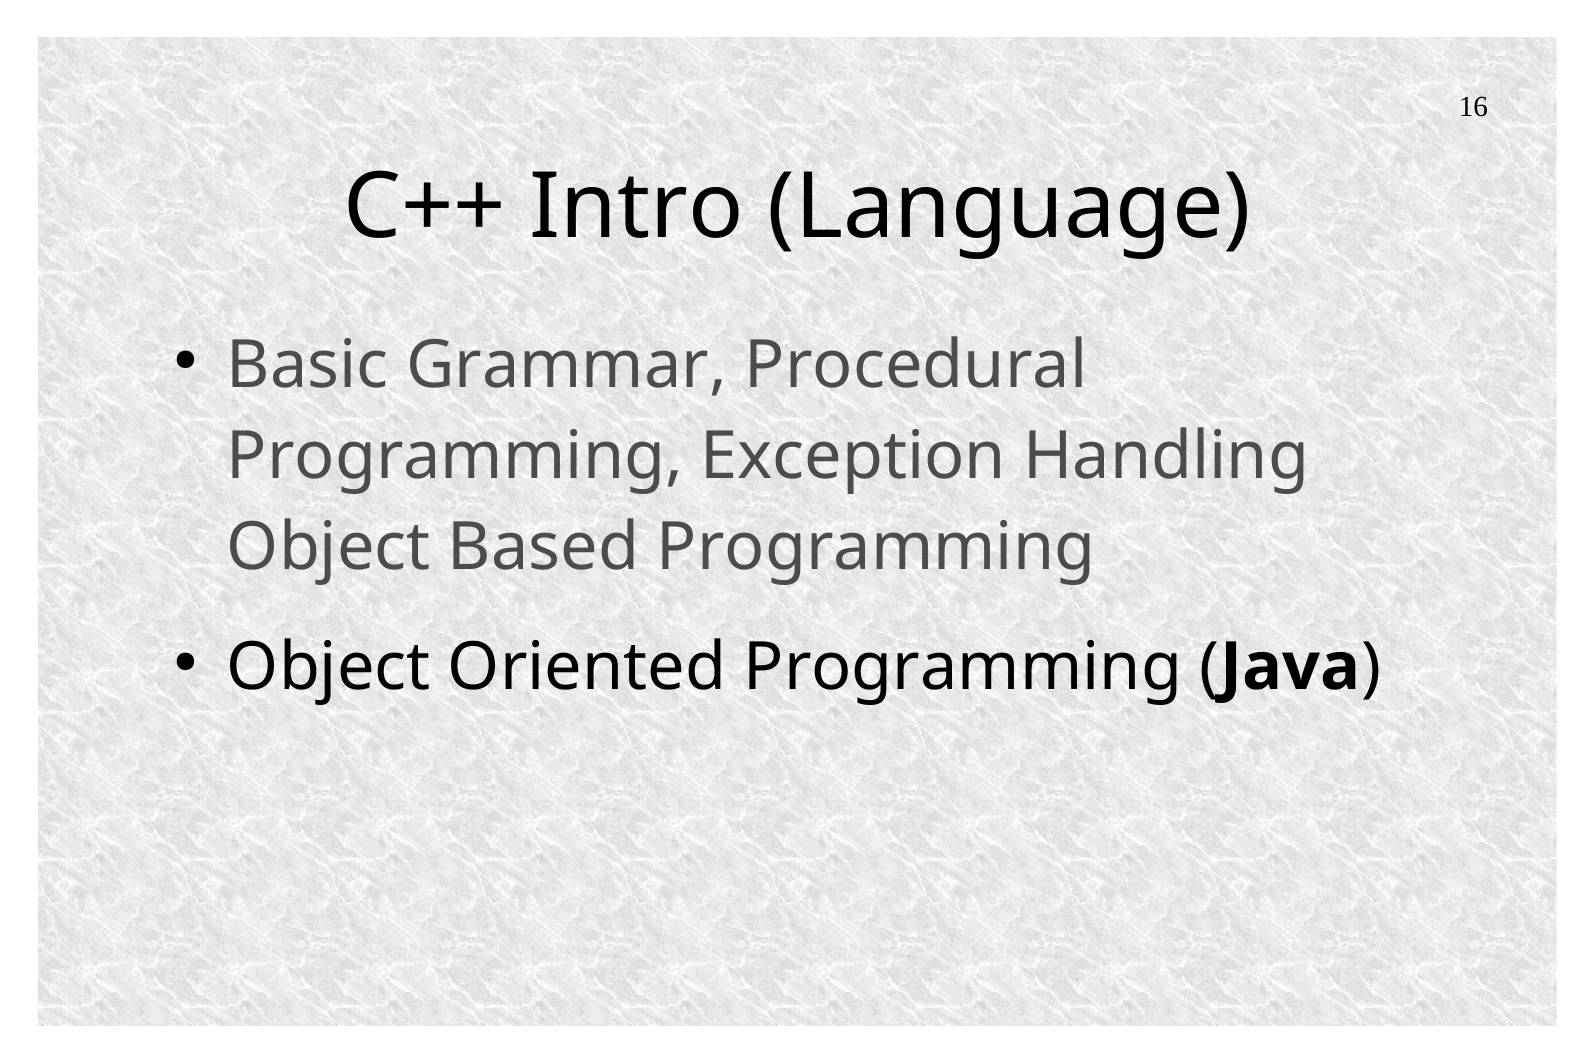

16
# C++ Intro (Language)
Basic Grammar, Procedural Programming, Exception Handling Object Based Programming
Object Oriented Programming (Java)